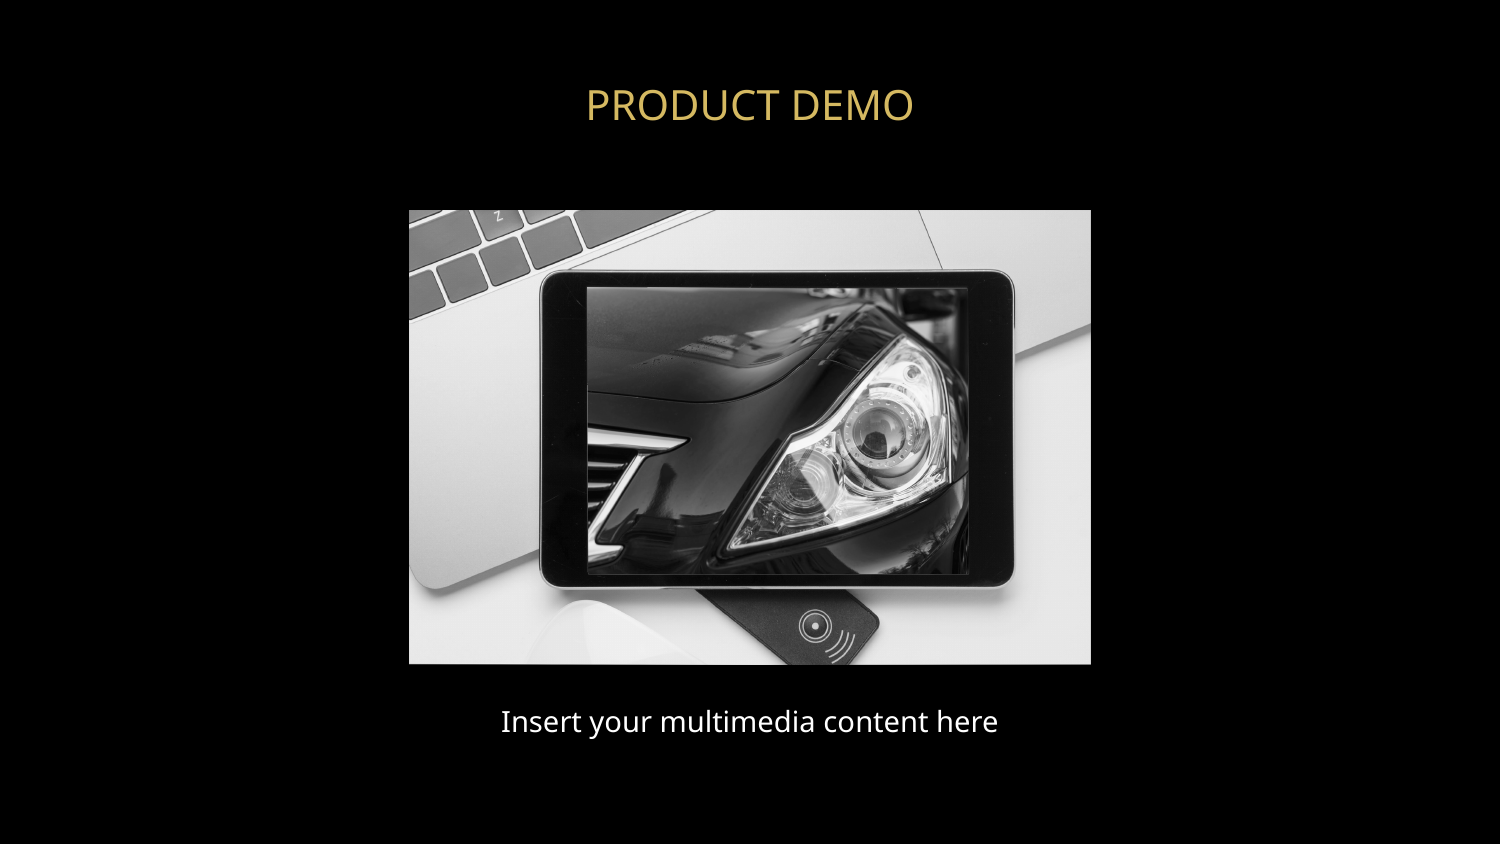

PRODUCT DEMO
# Insert your multimedia content here